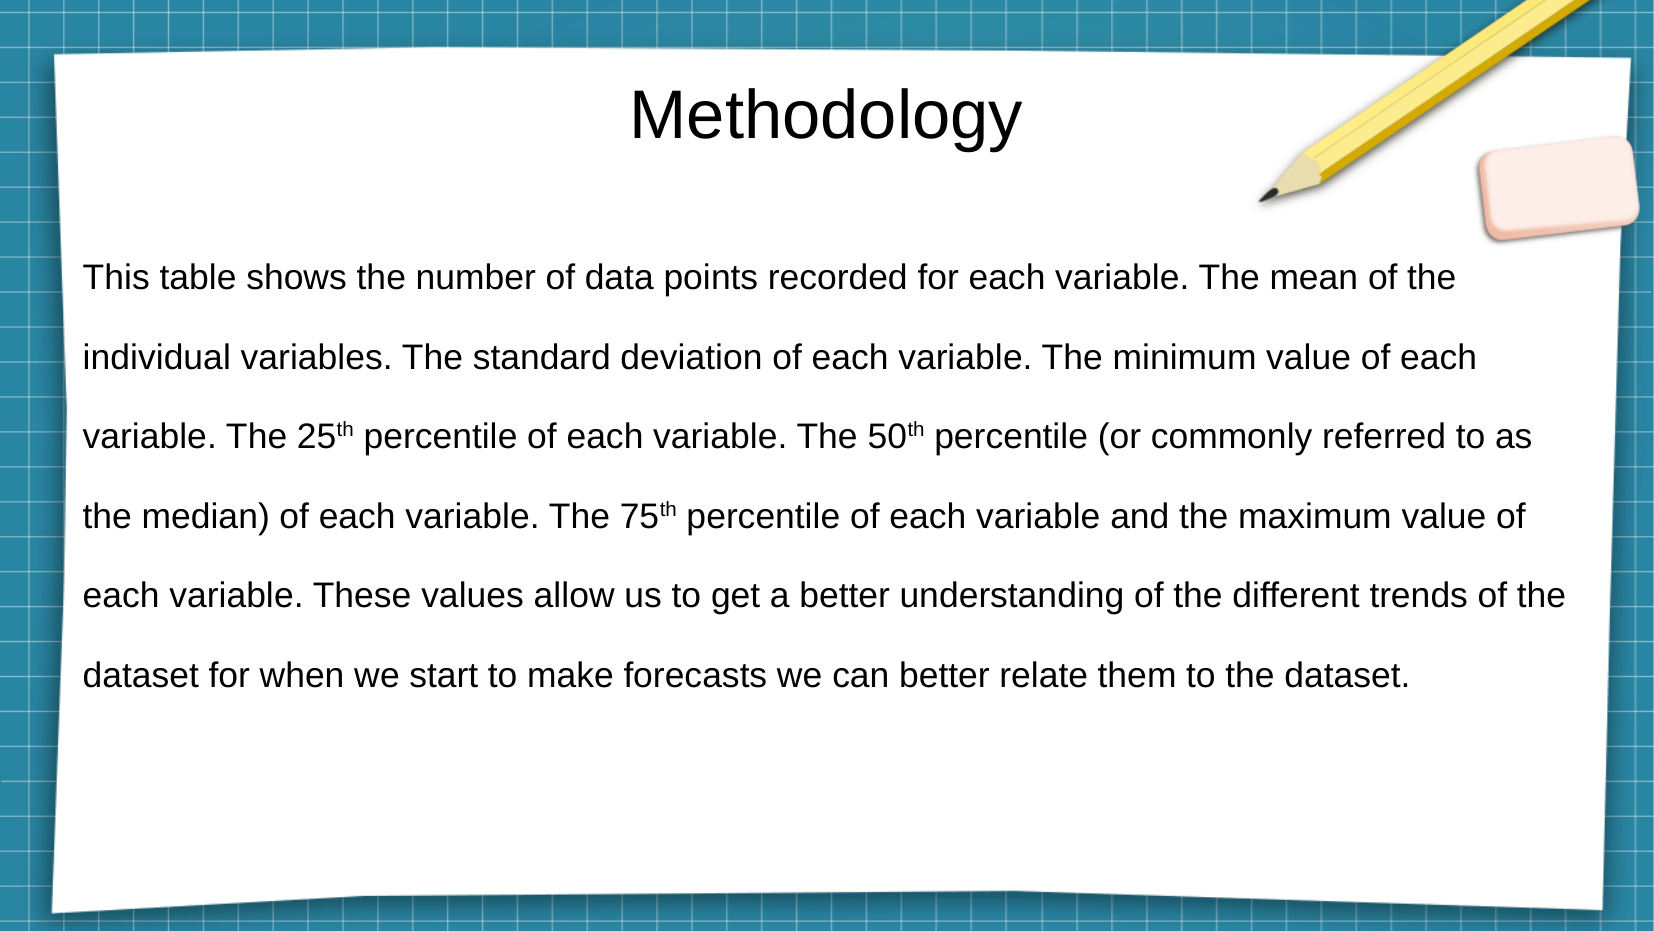

# Methodology
This table shows the number of data points recorded for each variable. The mean of the individual variables. The standard deviation of each variable. The minimum value of each variable. The 25th percentile of each variable. The 50th percentile (or commonly referred to as the median) of each variable. The 75th percentile of each variable and the maximum value of each variable. These values allow us to get a better understanding of the different trends of the dataset for when we start to make forecasts we can better relate them to the dataset.